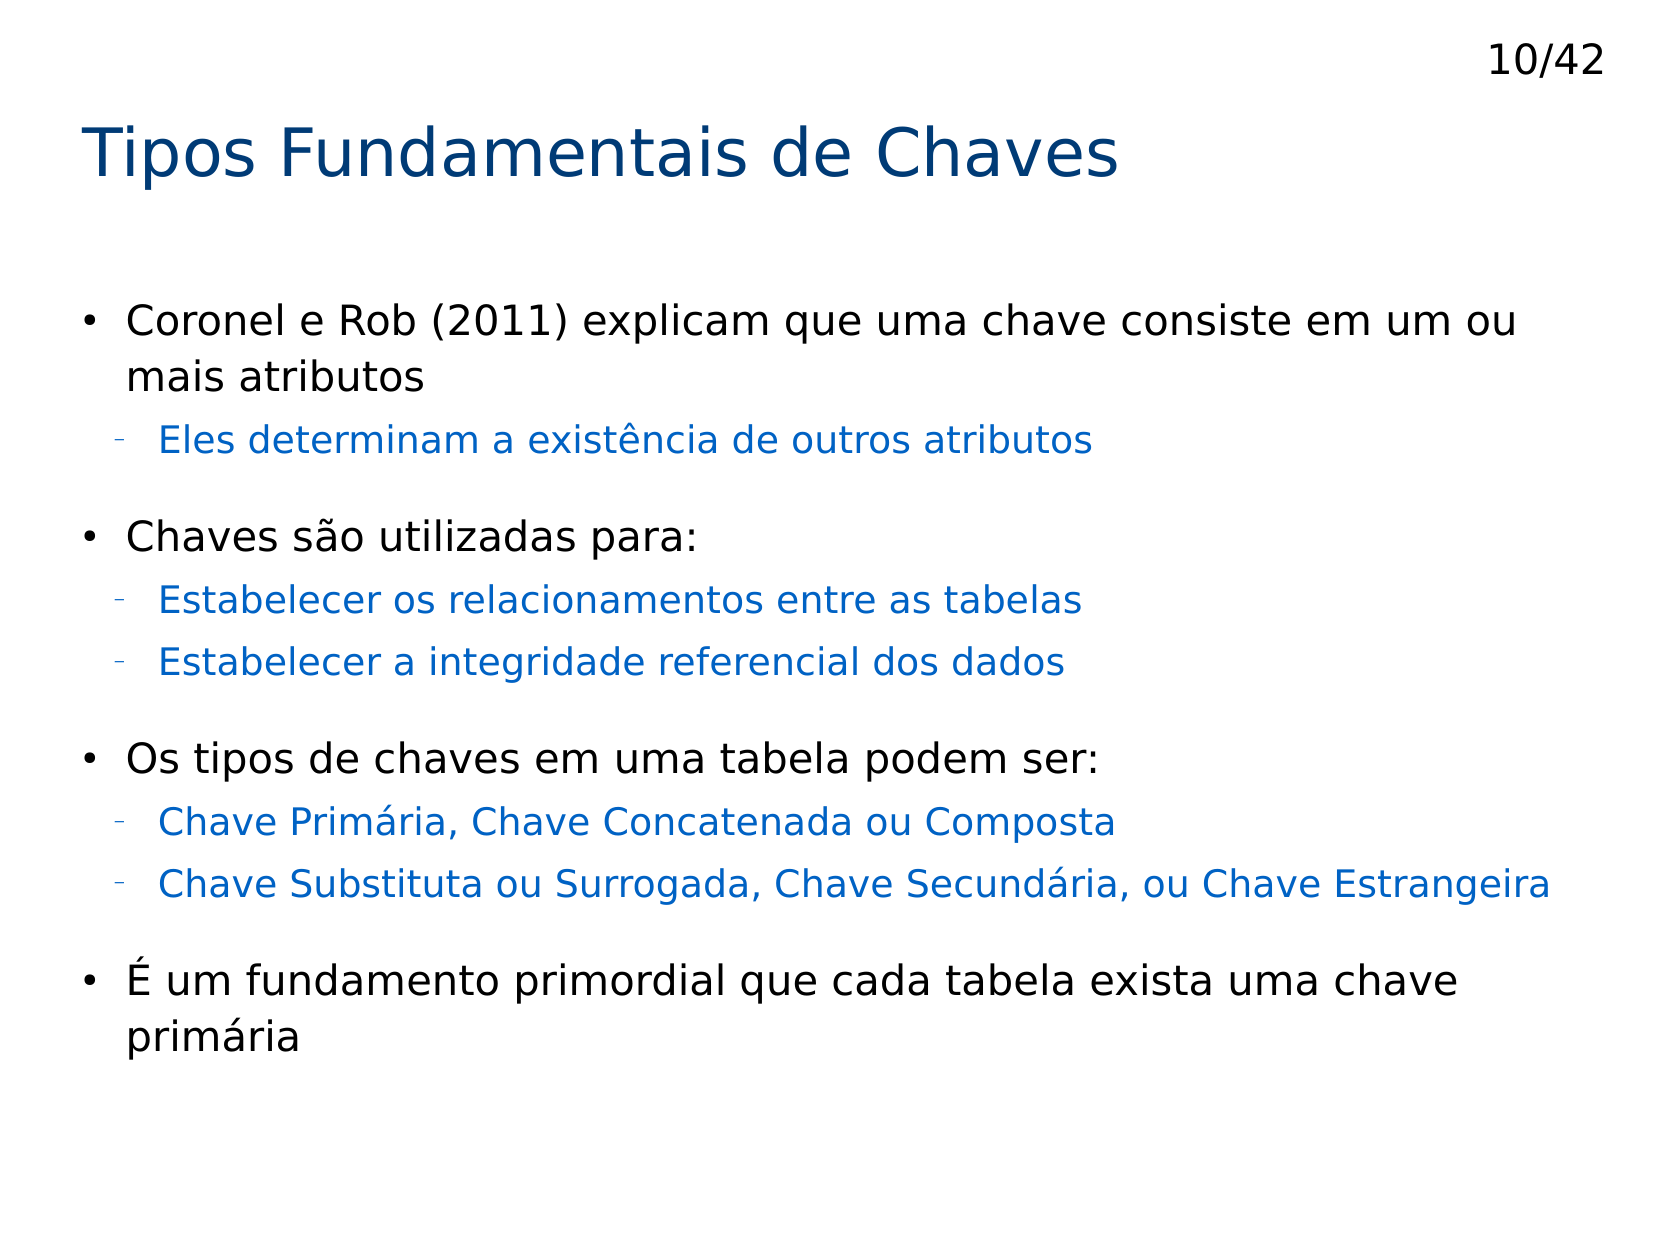

10
# Tipos Fundamentais de Chaves
Coronel e Rob (2011) explicam que uma chave consiste em um ou mais atributos
Eles determinam a existência de outros atributos
Chaves são utilizadas para:
Estabelecer os relacionamentos entre as tabelas
Estabelecer a integridade referencial dos dados
Os tipos de chaves em uma tabela podem ser:
Chave Primária, Chave Concatenada ou Composta
Chave Substituta ou Surrogada, Chave Secundária, ou Chave Estrangeira
É um fundamento primordial que cada tabela exista uma chave primária